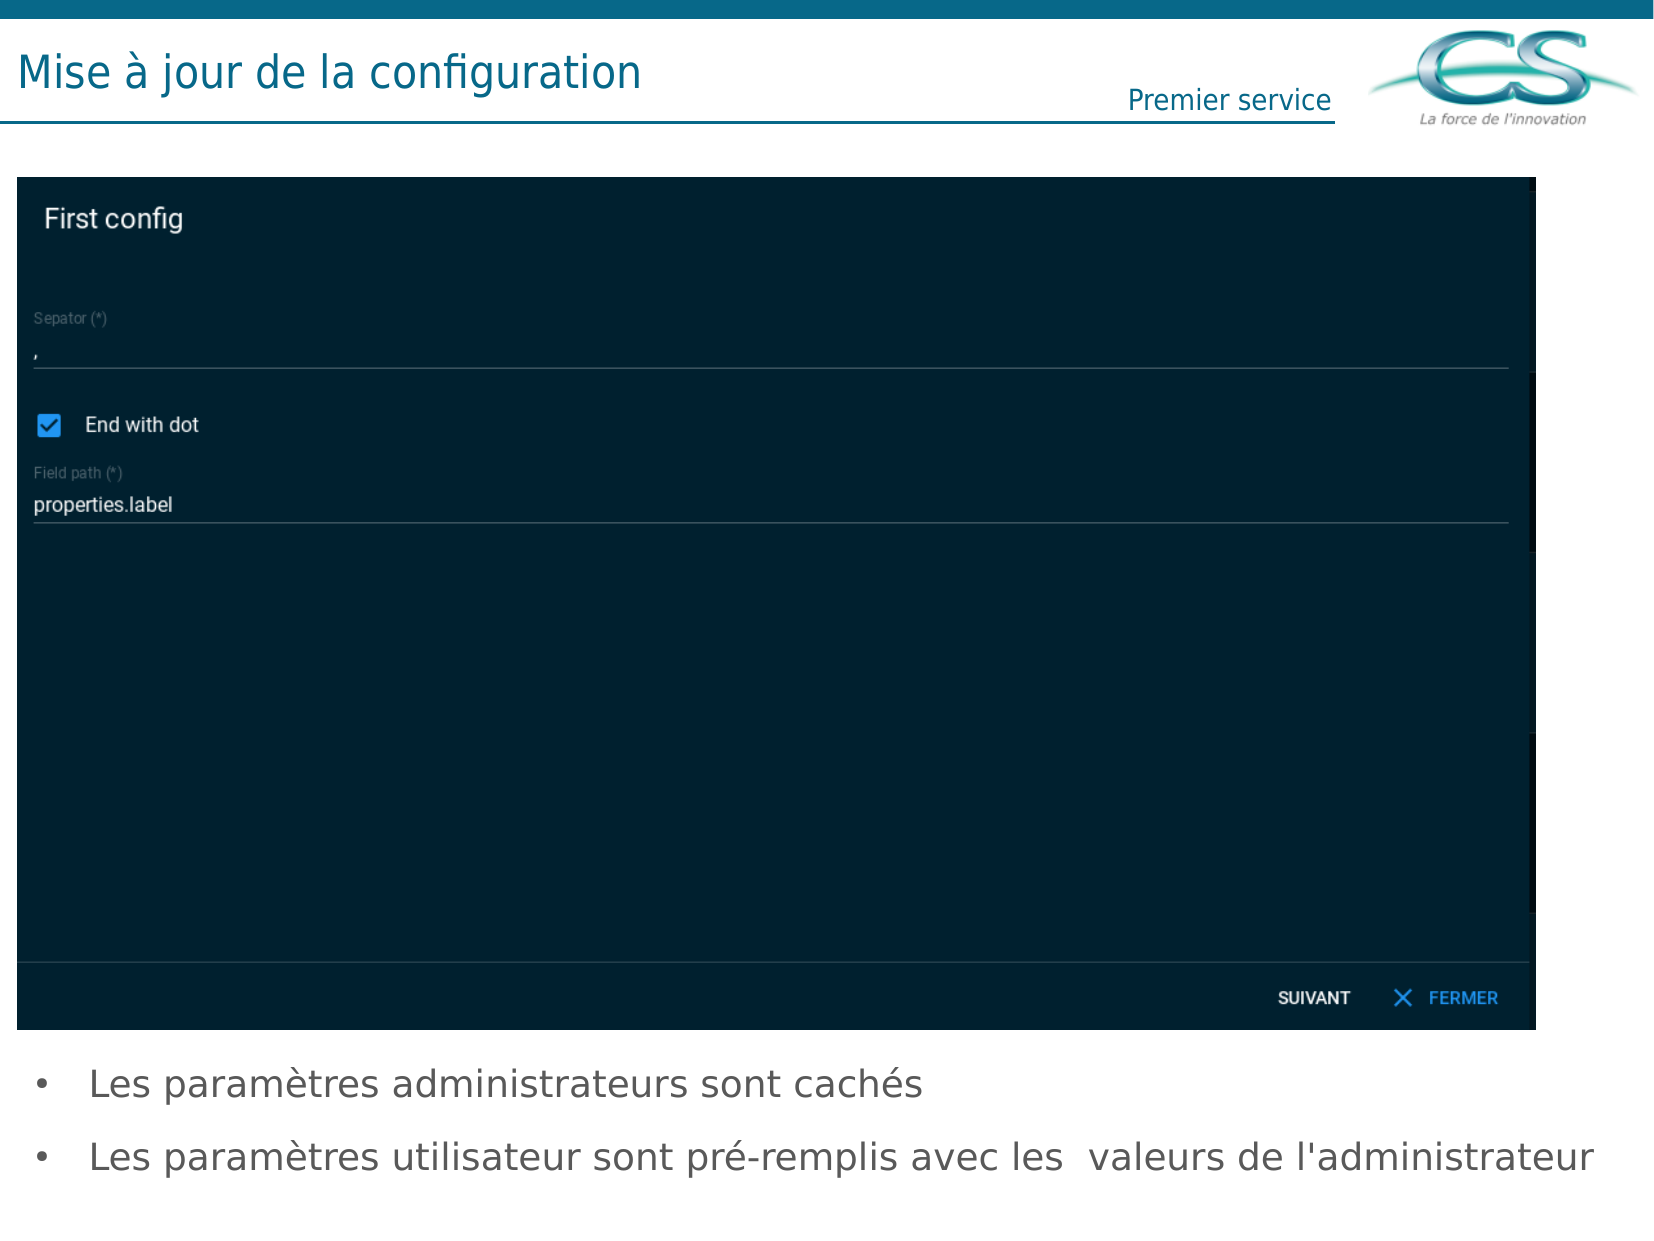

Mise à jour de la configuration
Premier service
# Les paramètres administrateurs sont cachés
Les paramètres utilisateur sont pré-remplis avec les valeurs de l'administrateur